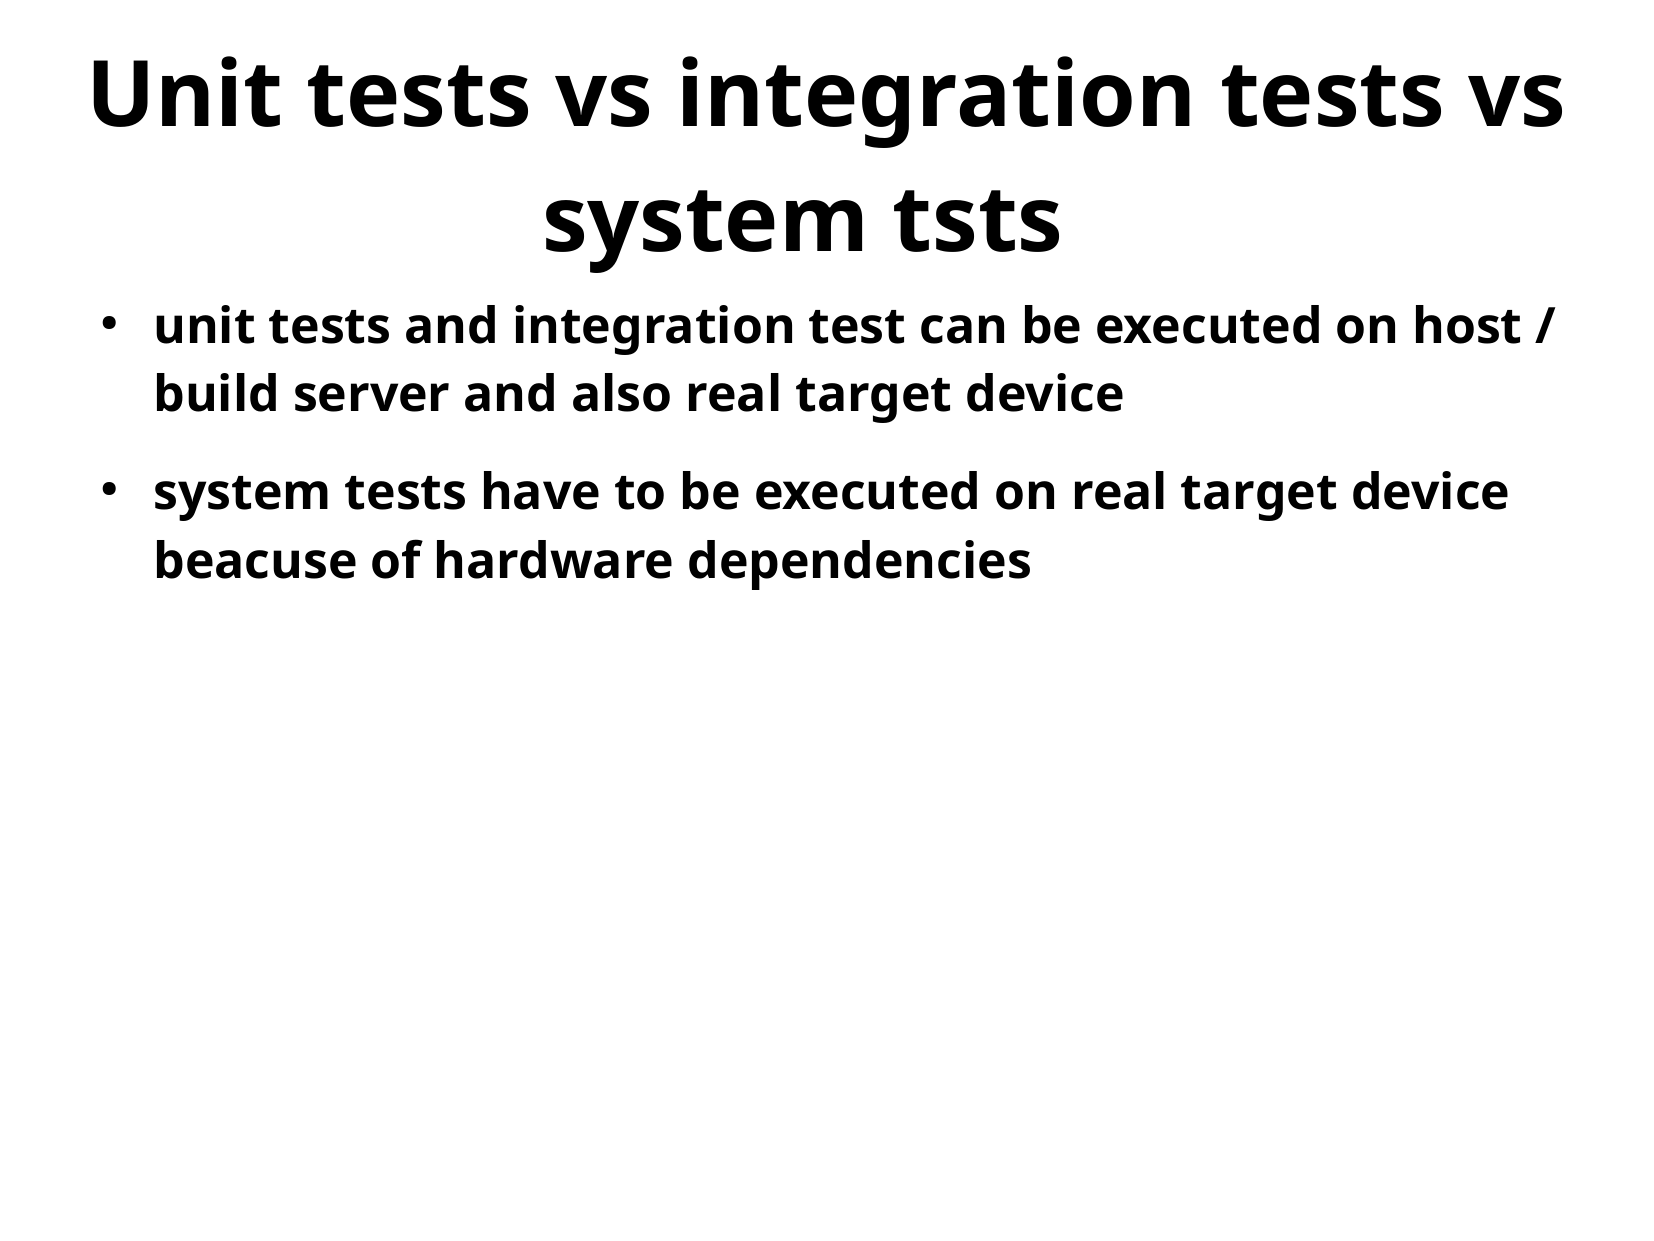

# Unit tests vs integration tests vs system tsts
unit tests and integration test can be executed on host / build server and also real target device
system tests have to be executed on real target device beacuse of hardware dependencies